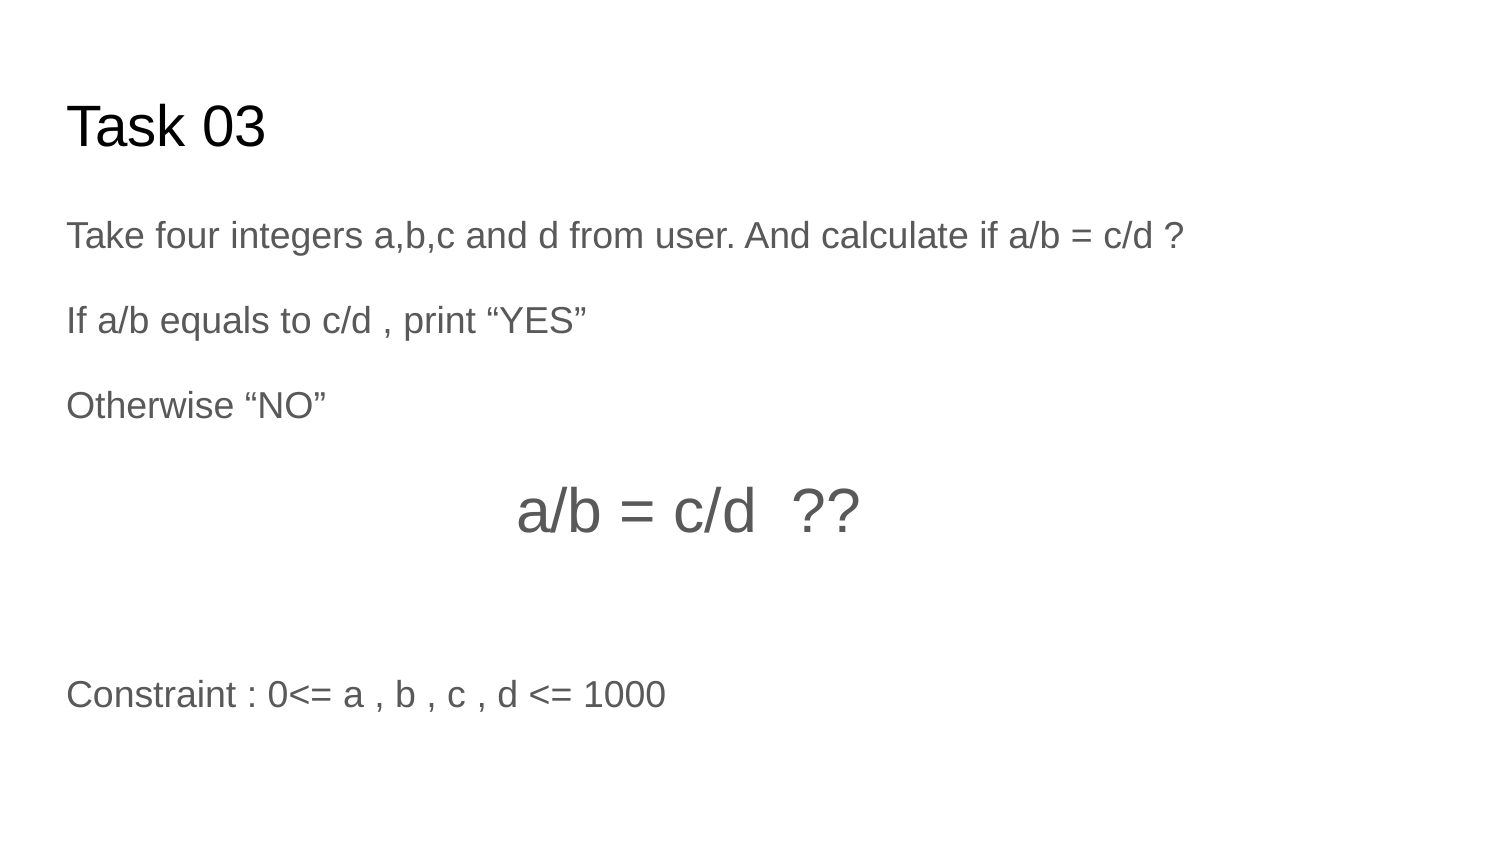

# Task 03
Take four integers a,b,c and d from user. And calculate if a/b = c/d ?
If a/b equals to c/d , print “YES”
Otherwise “NO”
 						a/b = c/d ??
Constraint : 0<= a , b , c , d <= 1000